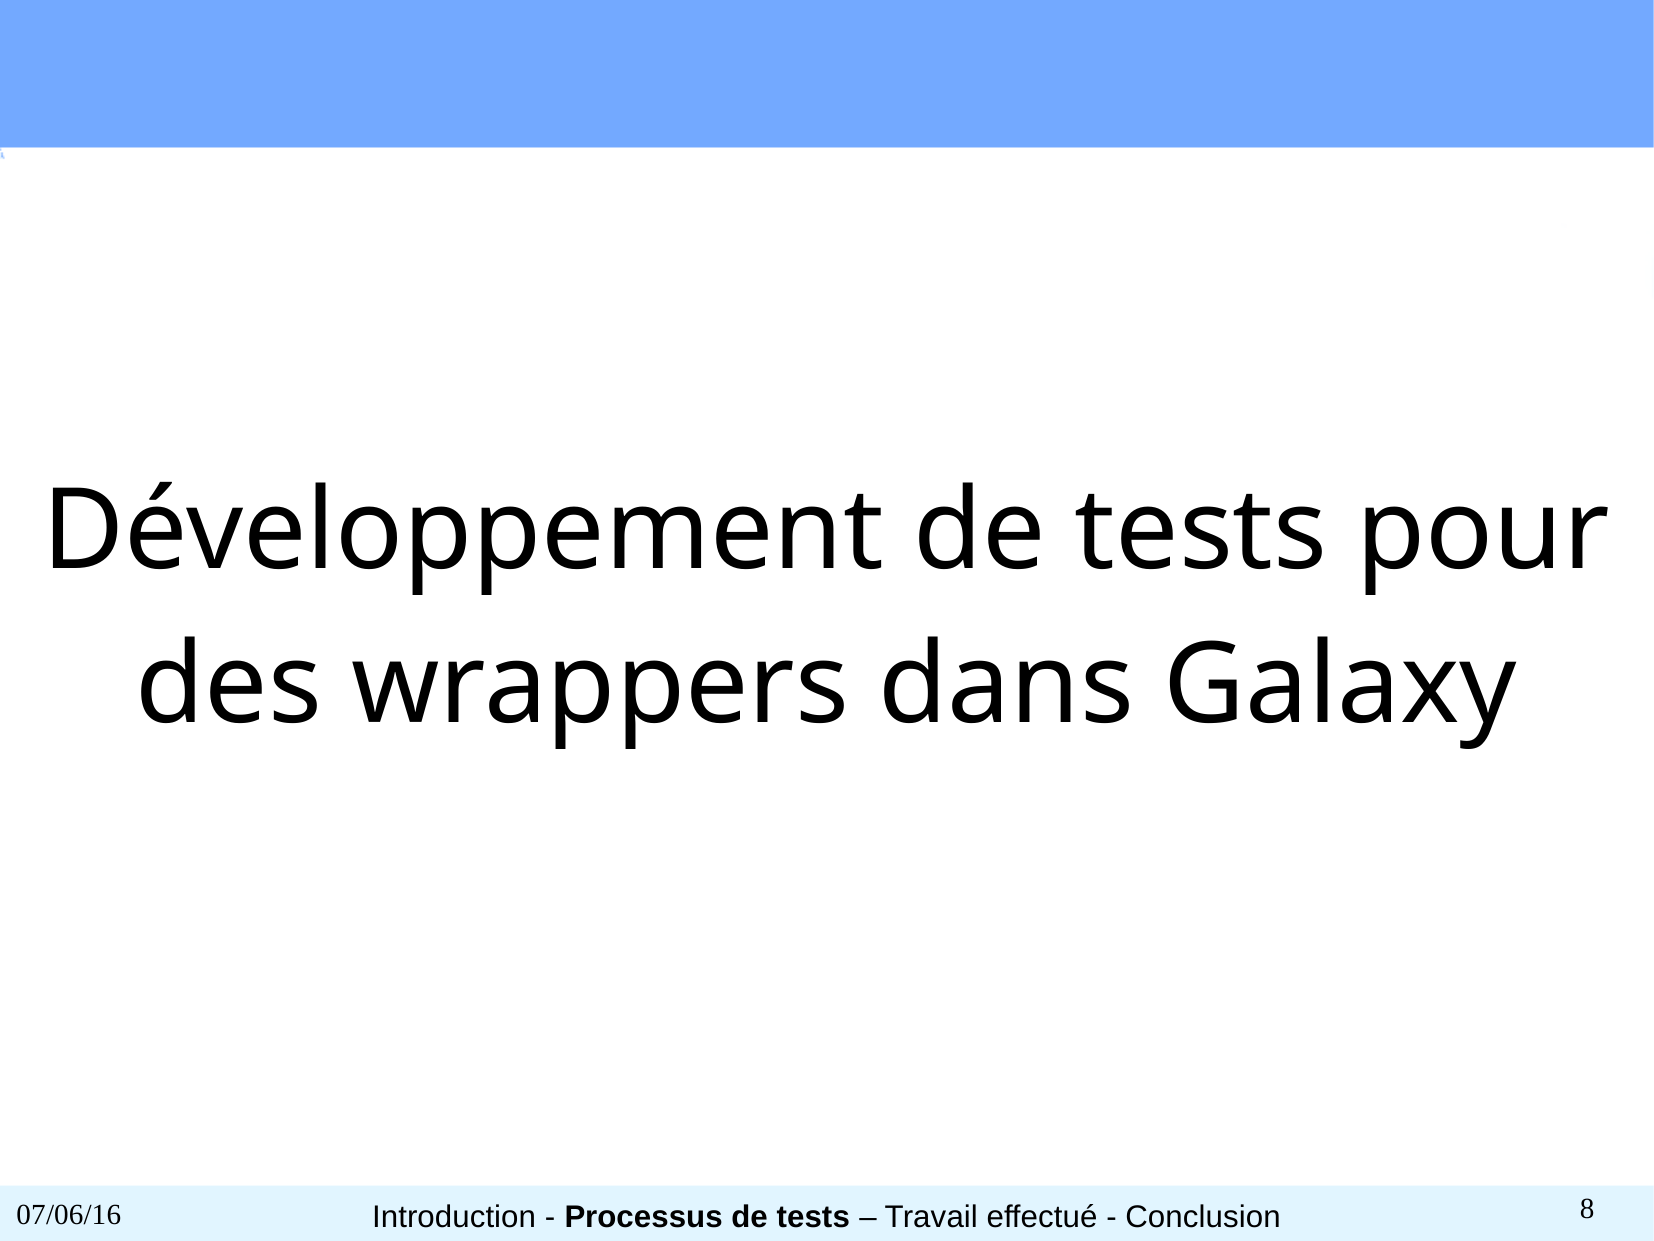

# Développement de tests pour des wrappers dans Galaxy